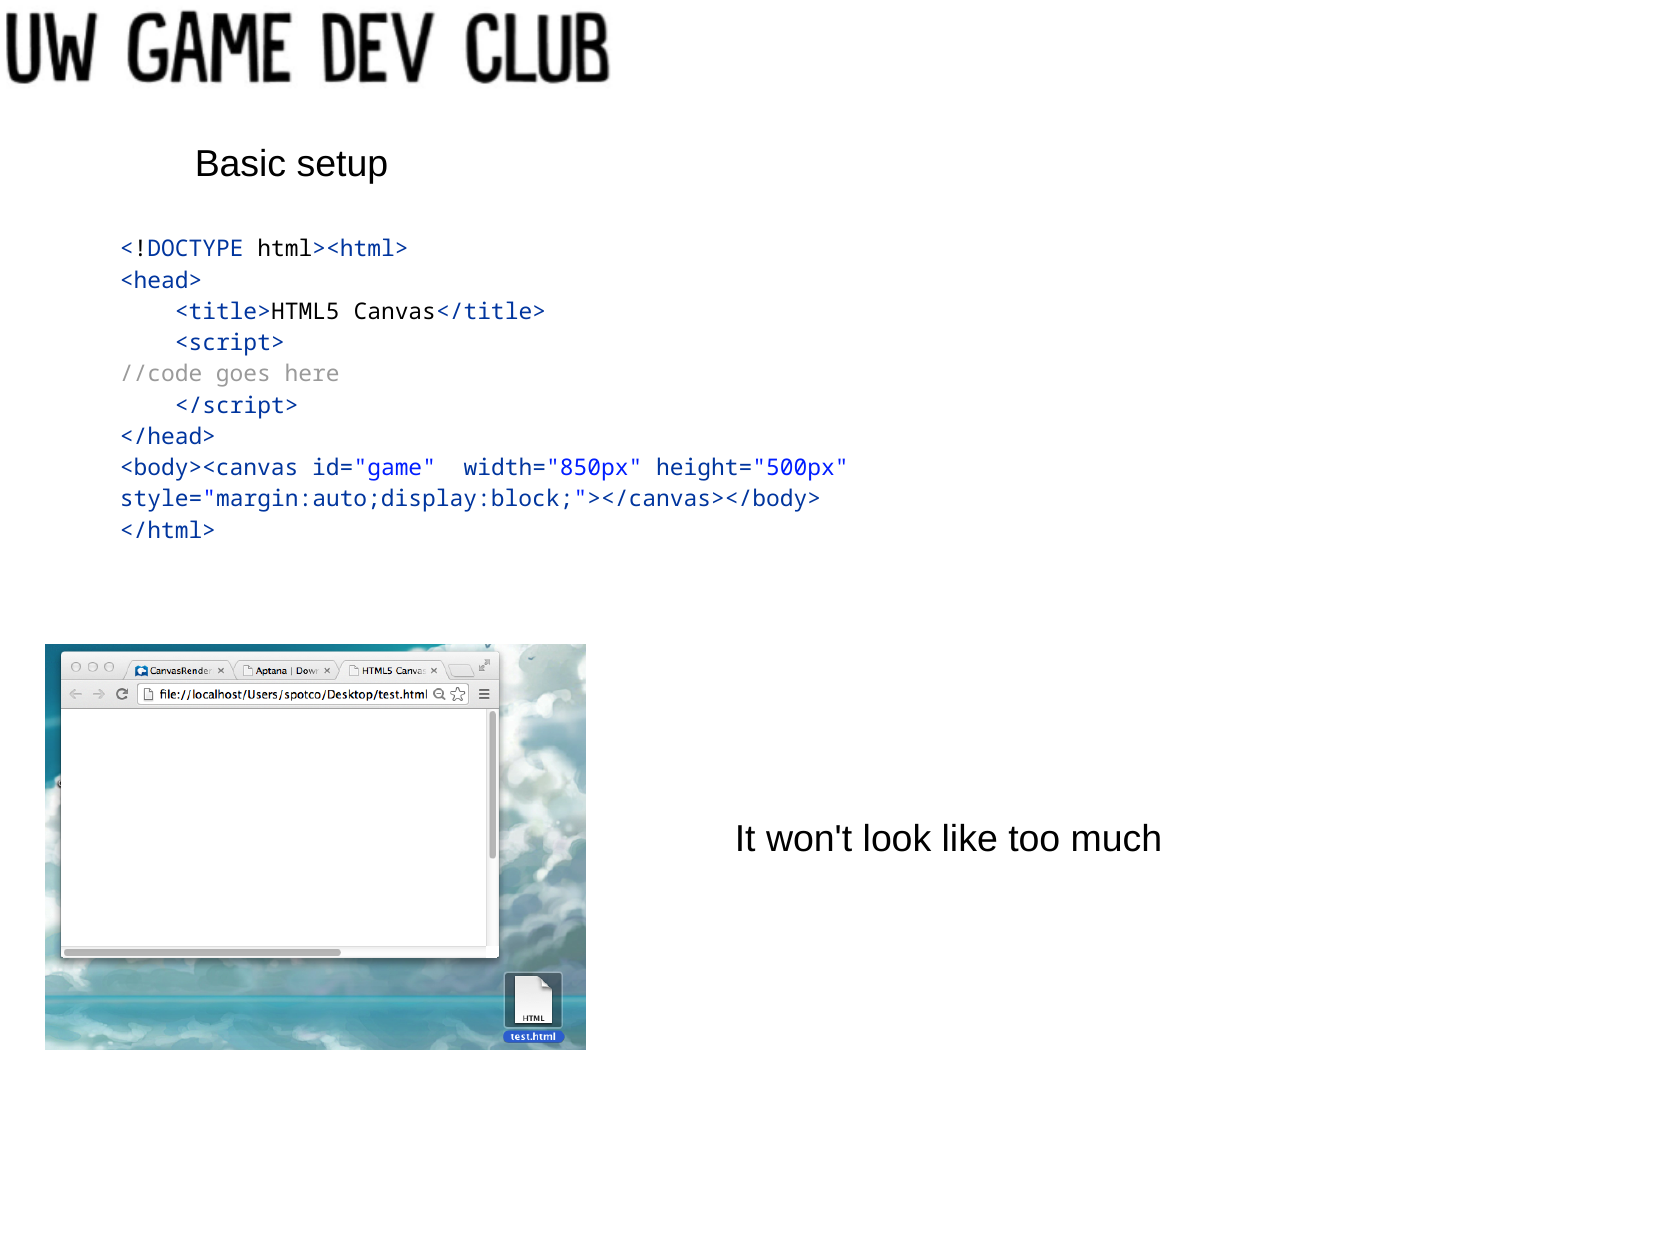

Basic setup
<!DOCTYPE html><html>
<head>
 <title>HTML5 Canvas</title>
 <script>
//code goes here
 </script>
</head>
<body><canvas id="game" width="850px" height="500px" style="margin:auto;display:block;"></canvas></body>
</html>
It won't look like too much